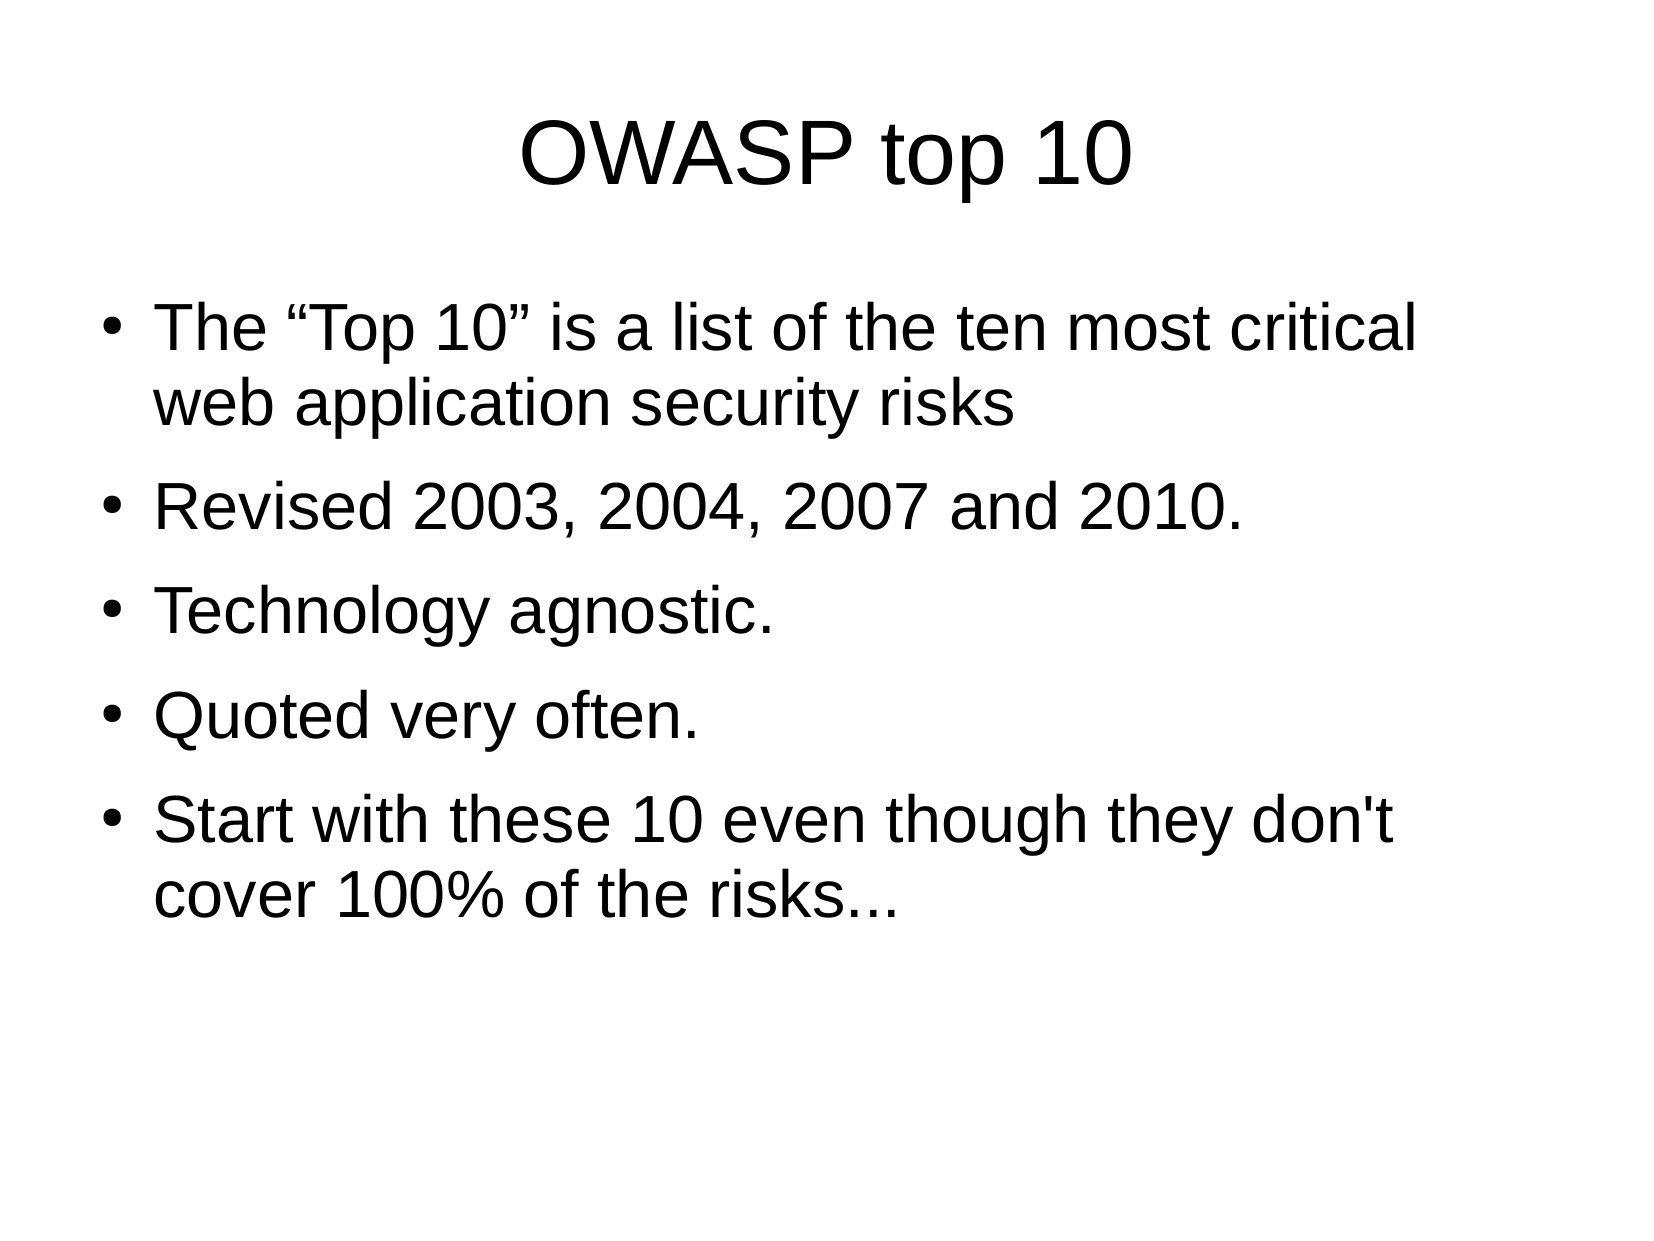

# OWASP top 10
The “Top 10” is a list of the ten most critical web application security risks
Revised 2003, 2004, 2007 and 2010.
Technology agnostic.
Quoted very often.
Start with these 10 even though they don't cover 100% of the risks...